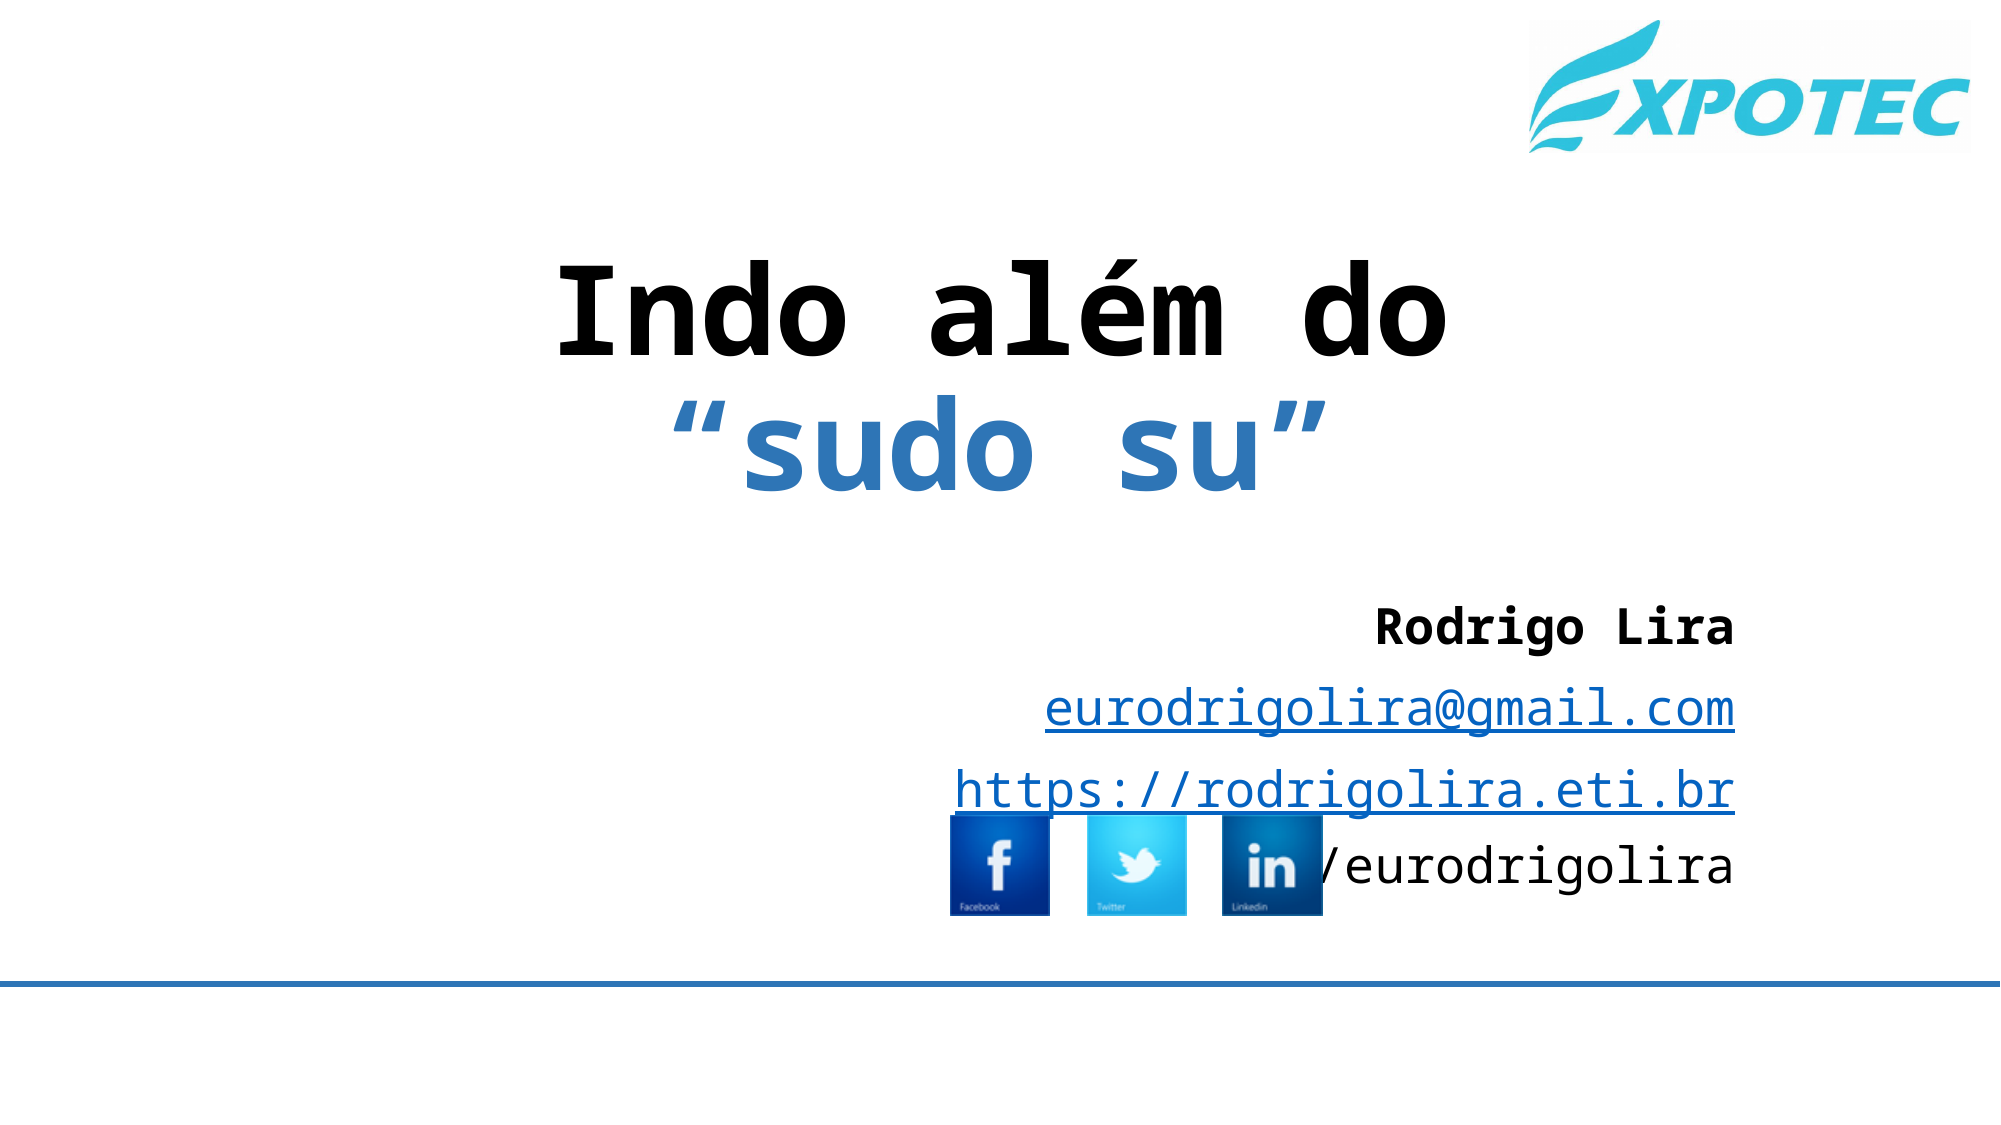

# Indo além do “sudo su”
Rodrigo Lira
eurodrigolira@gmail.com
https://rodrigolira.eti.br
/eurodrigolira